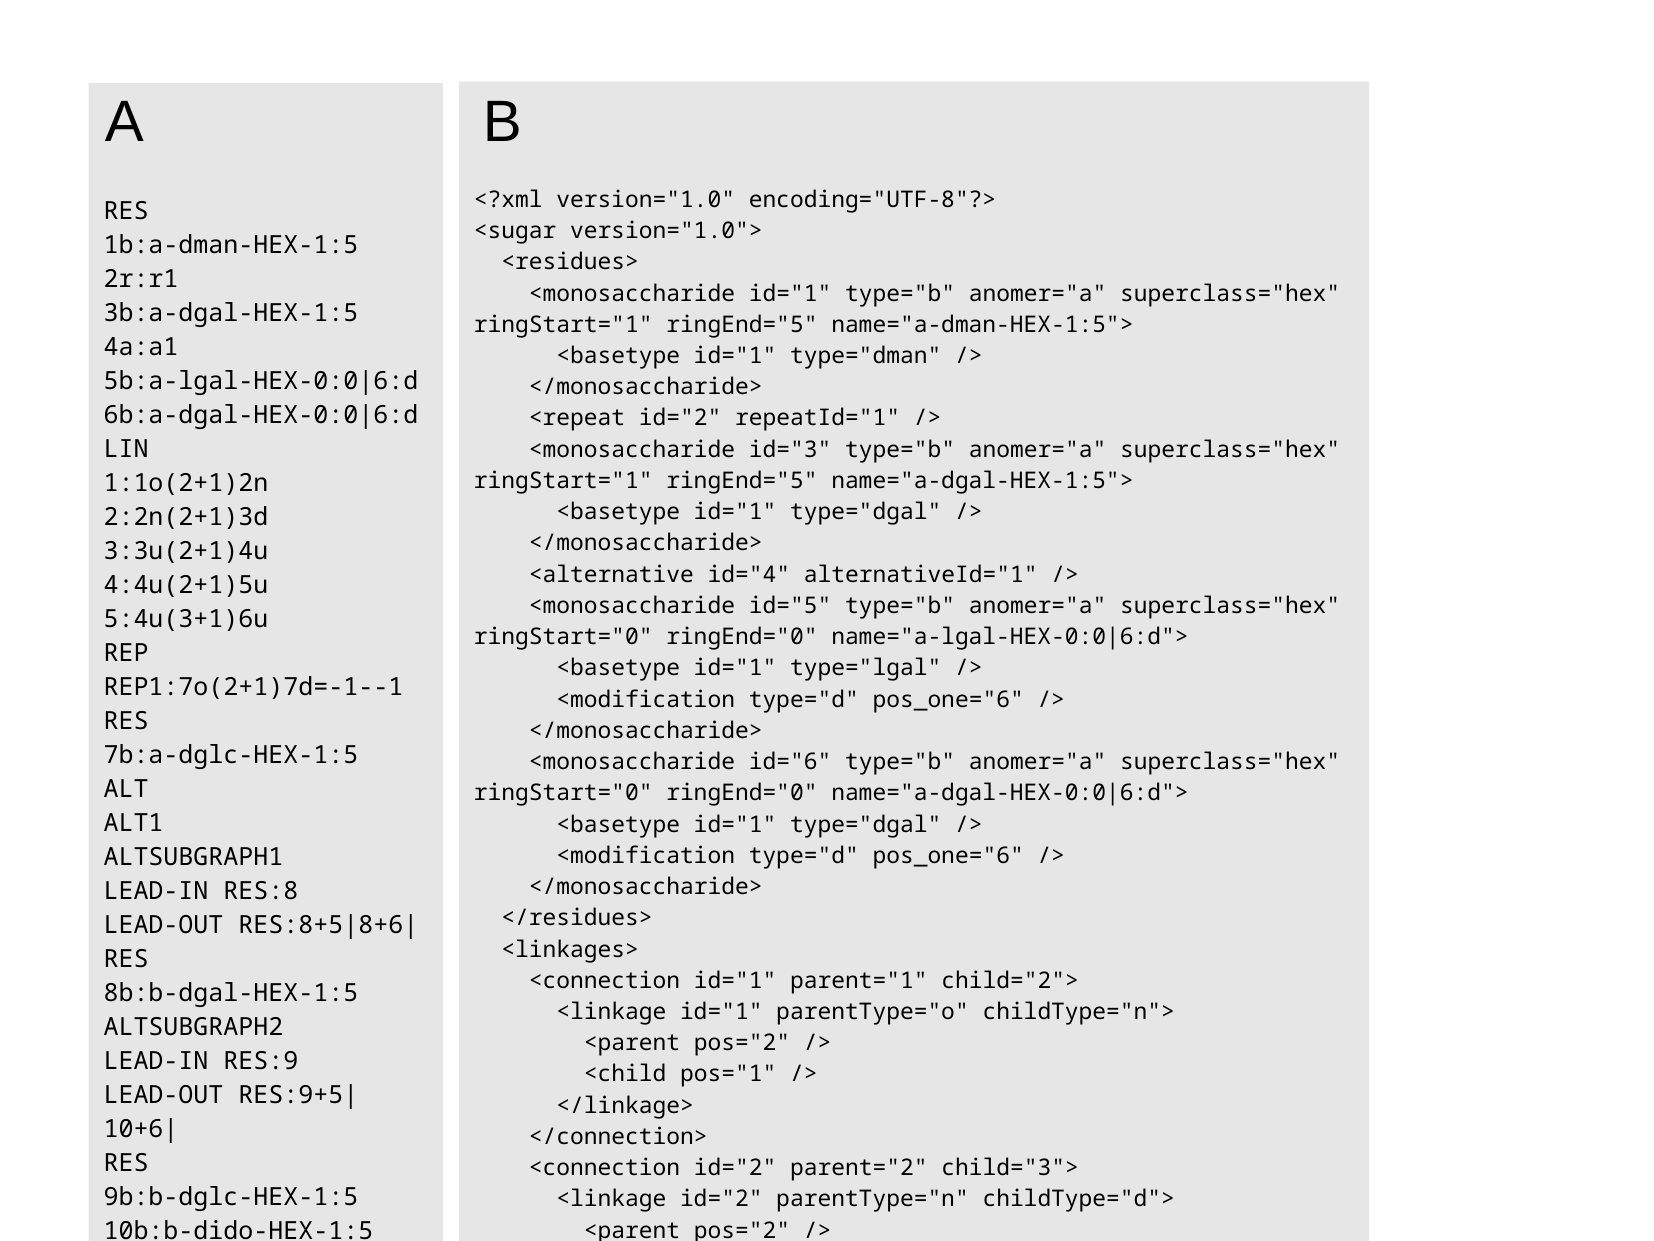

A
B
<?xml version="1.0" encoding="UTF-8"?>
<sugar version="1.0">
 <residues>
 <monosaccharide id="1" type="b" anomer="a" superclass="hex" ringStart="1" ringEnd="5" name="a-dman-HEX-1:5">
 <basetype id="1" type="dman" />
 </monosaccharide>
 <repeat id="2" repeatId="1" />
 <monosaccharide id="3" type="b" anomer="a" superclass="hex" ringStart="1" ringEnd="5" name="a-dgal-HEX-1:5">
 <basetype id="1" type="dgal" />
 </monosaccharide>
 <alternative id="4" alternativeId="1" />
 <monosaccharide id="5" type="b" anomer="a" superclass="hex" ringStart="0" ringEnd="0" name="a-lgal-HEX-0:0|6:d">
 <basetype id="1" type="lgal" />
 <modification type="d" pos_one="6" />
 </monosaccharide>
 <monosaccharide id="6" type="b" anomer="a" superclass="hex" ringStart="0" ringEnd="0" name="a-dgal-HEX-0:0|6:d">
 <basetype id="1" type="dgal" />
 <modification type="d" pos_one="6" />
 </monosaccharide>
 </residues>
 <linkages>
 <connection id="1" parent="1" child="2">
 <linkage id="1" parentType="o" childType="n">
 <parent pos="2" />
 <child pos="1" />
 </linkage>
 </connection>
 <connection id="2" parent="2" child="3">
 <linkage id="2" parentType="n" childType="d">
 <parent pos="2" />
 <child pos="1" />
 </linkage>
 </connection>
 <connection id="3" parent="3" child="4">
 <linkage id="3" parentType="x" childType="x">
 <parent pos="2" />
 <child pos="1" />
 </linkage>
 </connection>
 <connection id="4" parent="4" child="5">
 <linkage id="4" parentType="x" childType="x">
 <parent pos="2" />
 <child pos="1" />
 </linkage>
 </connection>
 <connection id="5" parent="4" child="6">
 <linkage id="5" parentType="x" childType="x">
 <parent pos="3" />
 <child pos="1" />
 </linkage>
 </connection>
 </linkages>
 <repeat>
 <unit id="1" minOccur="-1" maxOccur="-1">
 <residues>
 <monosaccharide id="7" type="b" anomer="a" superclass="hex" ringStart="1" ringEnd="5" name="a-dglc-HEX-1:5">
 <basetype id="1" type="dglc" />
 </monosaccharide>
 </residues>
 <linkages />
 <internalLinkage parent="7" child="7">
 <linkage id="6" parentType="o" childType="d">
 <parent pos="2" />
 <child pos="1" />
 </linkage>
 </internalLinkage>
 </unit>
 </repeat>
 <underDeterminedSubtrees>
 <tree id="1" probLow="40.0" probUp="60.0">
 <residues>
 <monosaccharide id="8" type="b" anomer="a" superclass="hex" ringStart="0" ringEnd="0" name="a-lgal-HEX-0:0|6:d">
 <basetype id="1" type="lgal" />
 <modification type="d" pos_one="6" />
 </monosaccharide>
 </residues>
 <linkages />
 <parents>
 <parent res_id="7" />
 </parents>
 <connection>
 <linkage id="7" parentType="x" childType="x">
 <parent pos="4" />
 <child pos="1" />
 </linkage>
 </connection>
 </tree>
 <tree id="2" probLow="100.0" probUp="100.0">
 <residues>
 <monosaccharide id="9" type="b" anomer="b" superclass="non" ringStart="0" ringEnd="0" name="b-dgro-dgal-NON-0:0|1:a|2:keto|3:d">
 <basetype id="1" type="dgro" />
 <basetype id="2" type="dgal" />
 <modification type="a" pos_one="1" />
 <modification type="keto" pos_one="2" />
 <modification type="d" pos_one="3" />
 </monosaccharide>
 <substituent id="10" type="s" name="n-acetyl" />
 </residues>
 <linkages>
 <connection id="6" parent="9" child="10">
 <linkage id="8" parentType="d" childType="n">
 <parent pos="5" />
 <child pos="1" />
 </linkage>
 </connection>
 </linkages>
 <parents>
 <parent res_id="3" />
 <parent res_id="1" />
 </parents>
 <connection>
 <linkage id="9" parentType="x" childType="x">
 <parent pos="2" />
 <child pos="1" />
 </linkage>
 </connection>
 </tree>
 </underDeterminedSubtrees>
 <alternative>
 <unit id="1">
 <substructure>
 <residues>
 <monosaccharide id="11" type="b" anomer="b" superclass="hex" ringStart="1" ringEnd="5" name="b-dgal-HEX-1:5">
 <basetype id="1" type="dgal" />
 </monosaccharide>
 </residues>
 <linkages />
 <lead_in residue_id="11" />
 <lead_out residue_id="11" connected_to="5" />
 <lead_out residue_id="11" connected_to="6" />
 </substructure>
 <substructure>
 <residues>
 <monosaccharide id="12" type="b" anomer="b" superclass="hex" ringStart="1" ringEnd="5" name="b-dglc-HEX-1:5">
 <basetype id="1" type="dglc" />
 </monosaccharide>
 <monosaccharide id="13" type="b" anomer="b" superclass="hex" ringStart="1" ringEnd="5" name="b-dido-HEX-1:5">
 <basetype id="1" type="dido" />
 </monosaccharide>
 </residues>
 <linkages>
 <connection id="7" parent="12" child="13">
 <linkage id="10" parentType="o" childType="d">
 <parent pos="2" />
 <child pos="1" />
 </linkage>
 </connection>
 </linkages>
 <lead_in residue_id="12" />
 <lead_out residue_id="12" connected_to="5" />
 <lead_out residue_id="13" connected_to="6" />
 </substructure>
 </unit>
 </alternative>
</sugar>
RES
1b:a-dman-HEX-1:5
2r:r1
3b:a-dgal-HEX-1:5
4a:a1
5b:a-lgal-HEX-0:0|6:d
6b:a-dgal-HEX-0:0|6:d
LIN
1:1o(2+1)2n
2:2n(2+1)3d
3:3u(2+1)4u
4:4u(2+1)5u
5:4u(3+1)6u
REP
REP1:7o(2+1)7d=-1--1
RES
7b:a-dglc-HEX-1:5
ALT
ALT1
ALTSUBGRAPH1
LEAD-IN RES:8
LEAD-OUT RES:8+5|8+6|
RES
8b:b-dgal-HEX-1:5
ALTSUBGRAPH2
LEAD-IN RES:9
LEAD-OUT RES:9+5|10+6|
RES
9b:b-dglc-HEX-1:5
10b:b-dido-HEX-1:5
LIN
6:9u(2+1)10u